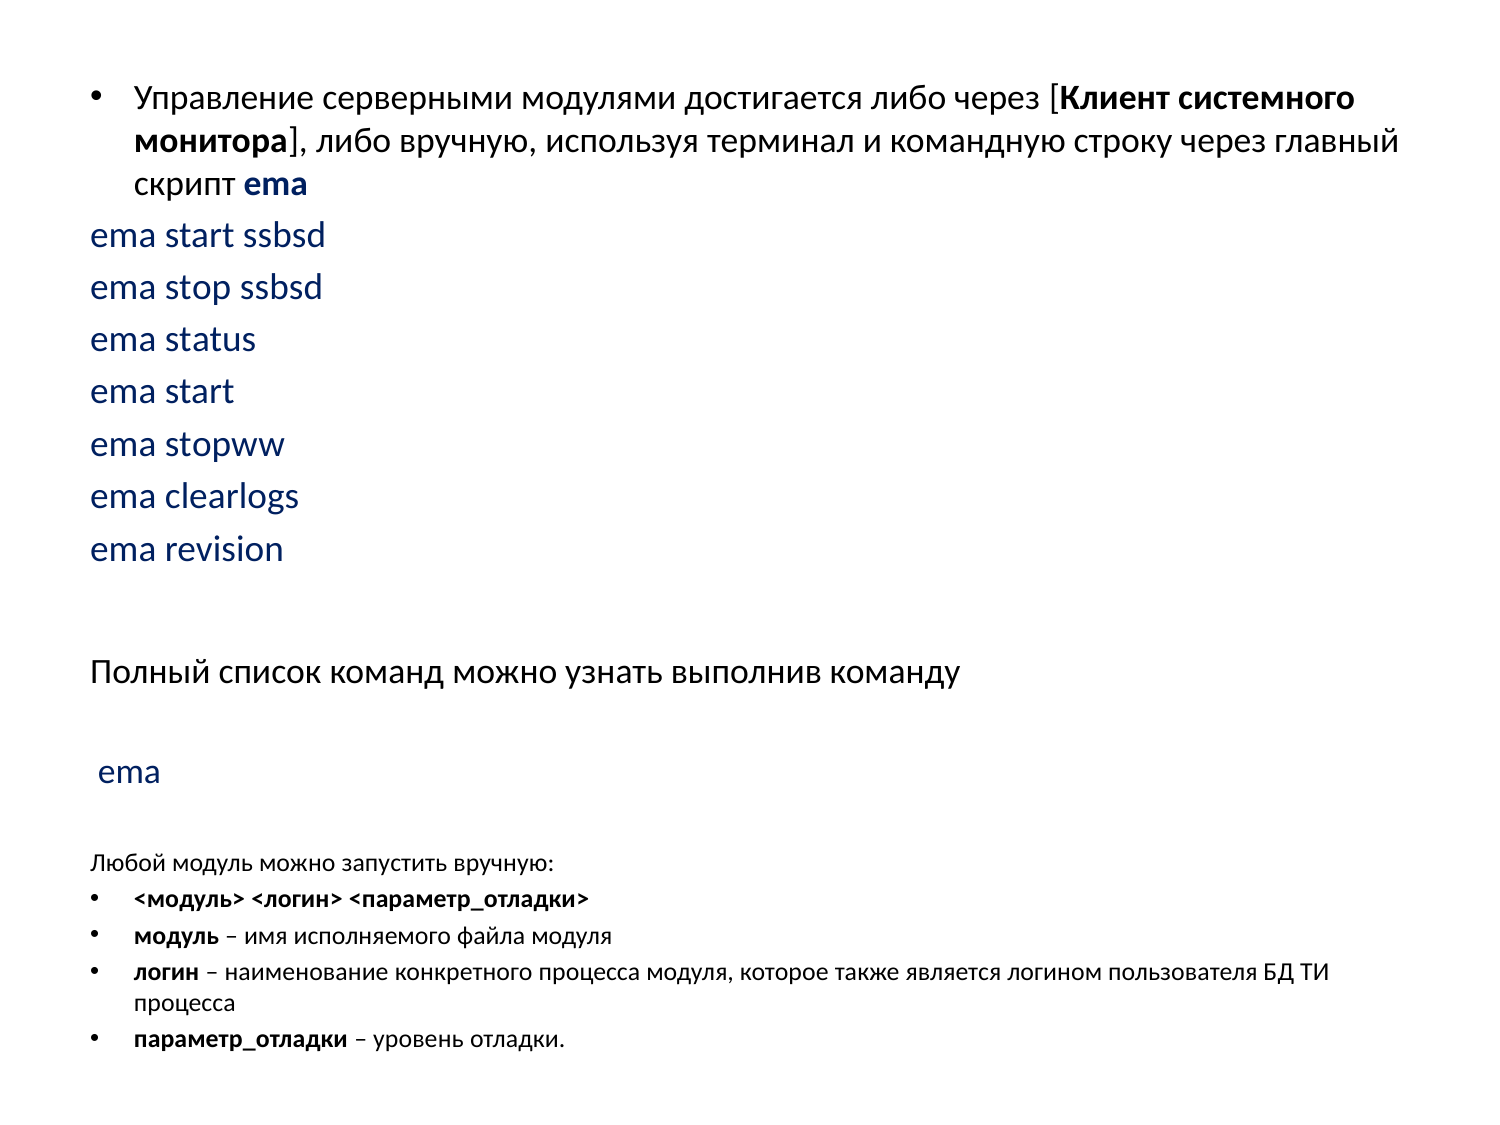

# Управление серверными модулями достигается либо через [Клиент системного монитора], либо вручную, используя терминал и командную строку через главный скрипт ema
ema start ssbsd
ema stop ssbsd
ema status
ema start
ema stopww
ema clearlogs
ema revision
Полный список команд можно узнать выполнив команду
 ema
Любой модуль можно запустить вручную:
<модуль> <логин> <параметр_отладки>
модуль – имя исполняемого файла модуля
логин – наименование конкретного процесса модуля, которое также является логином пользователя БД ТИ процесса
параметр_отладки – уровень отладки.